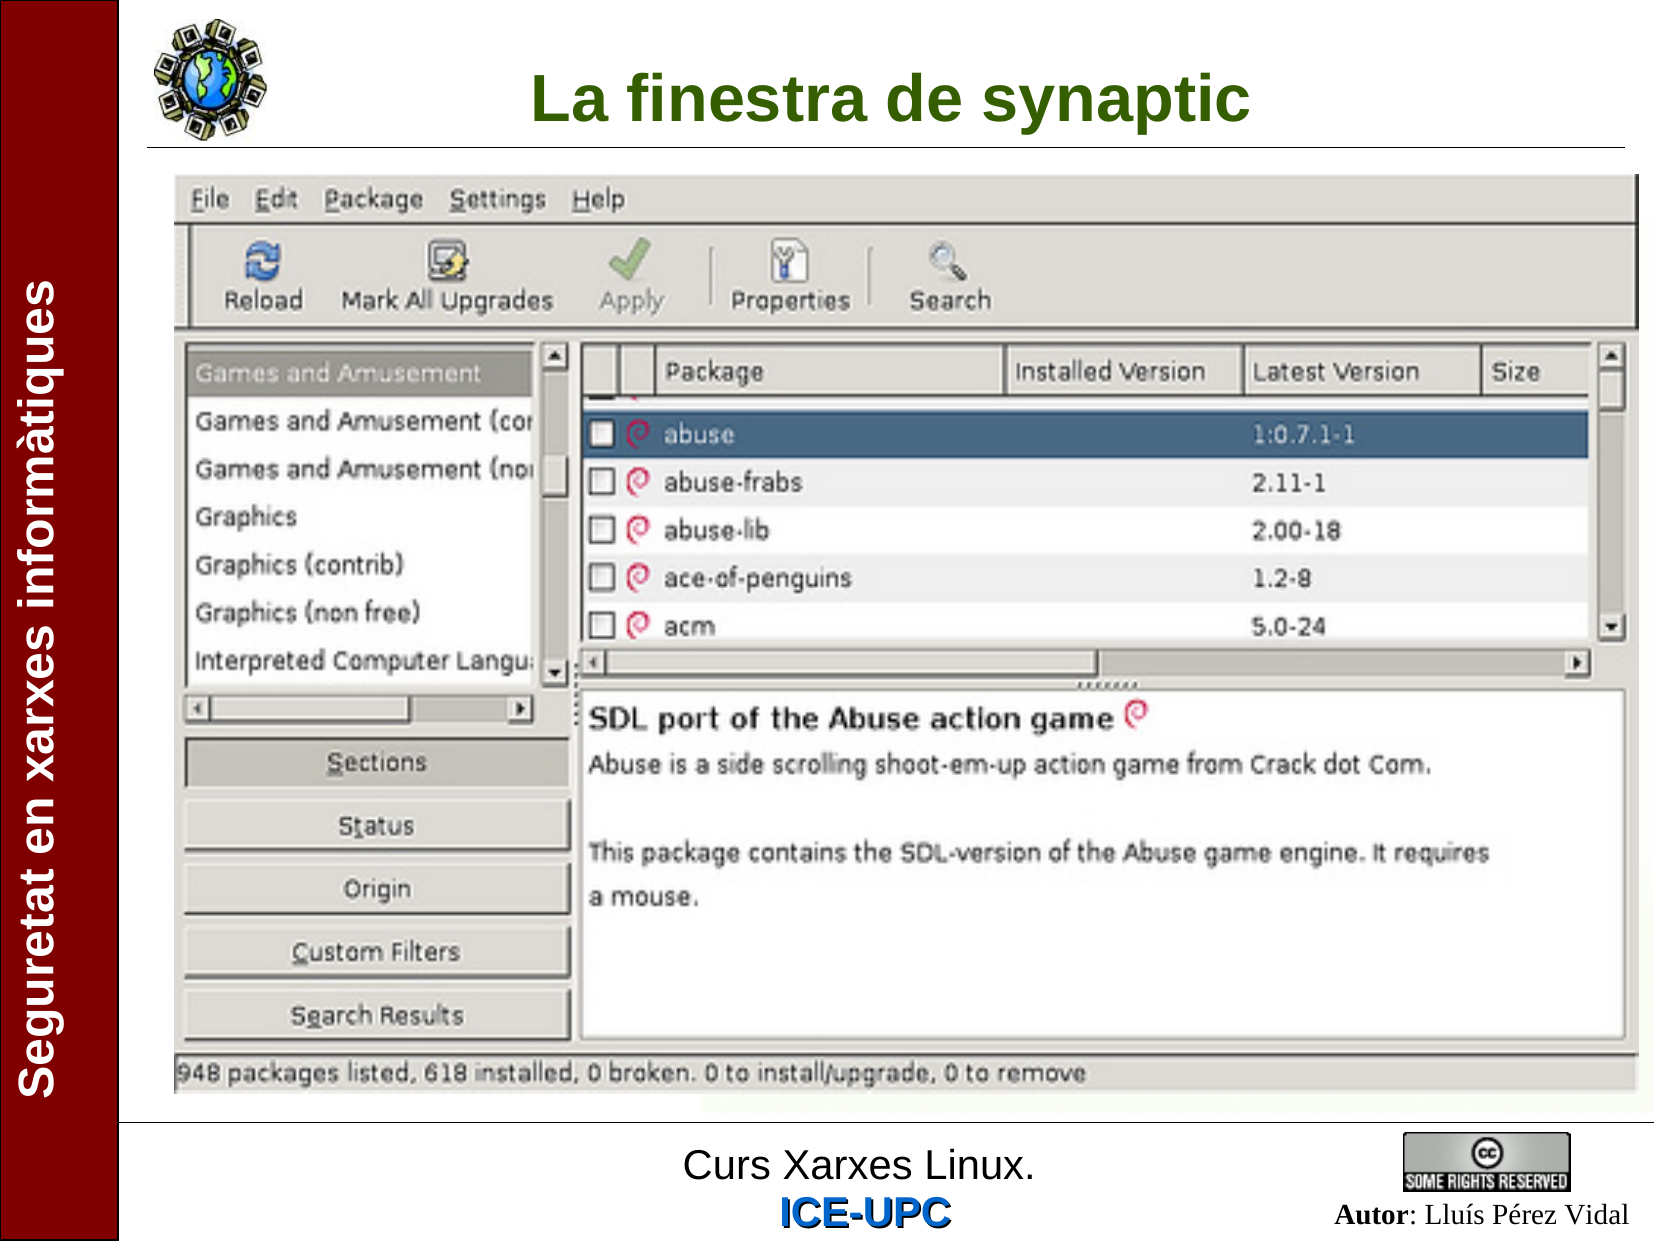

# La finestra de synaptic
 Croquis d'arquitectura mostrant les 3 zones